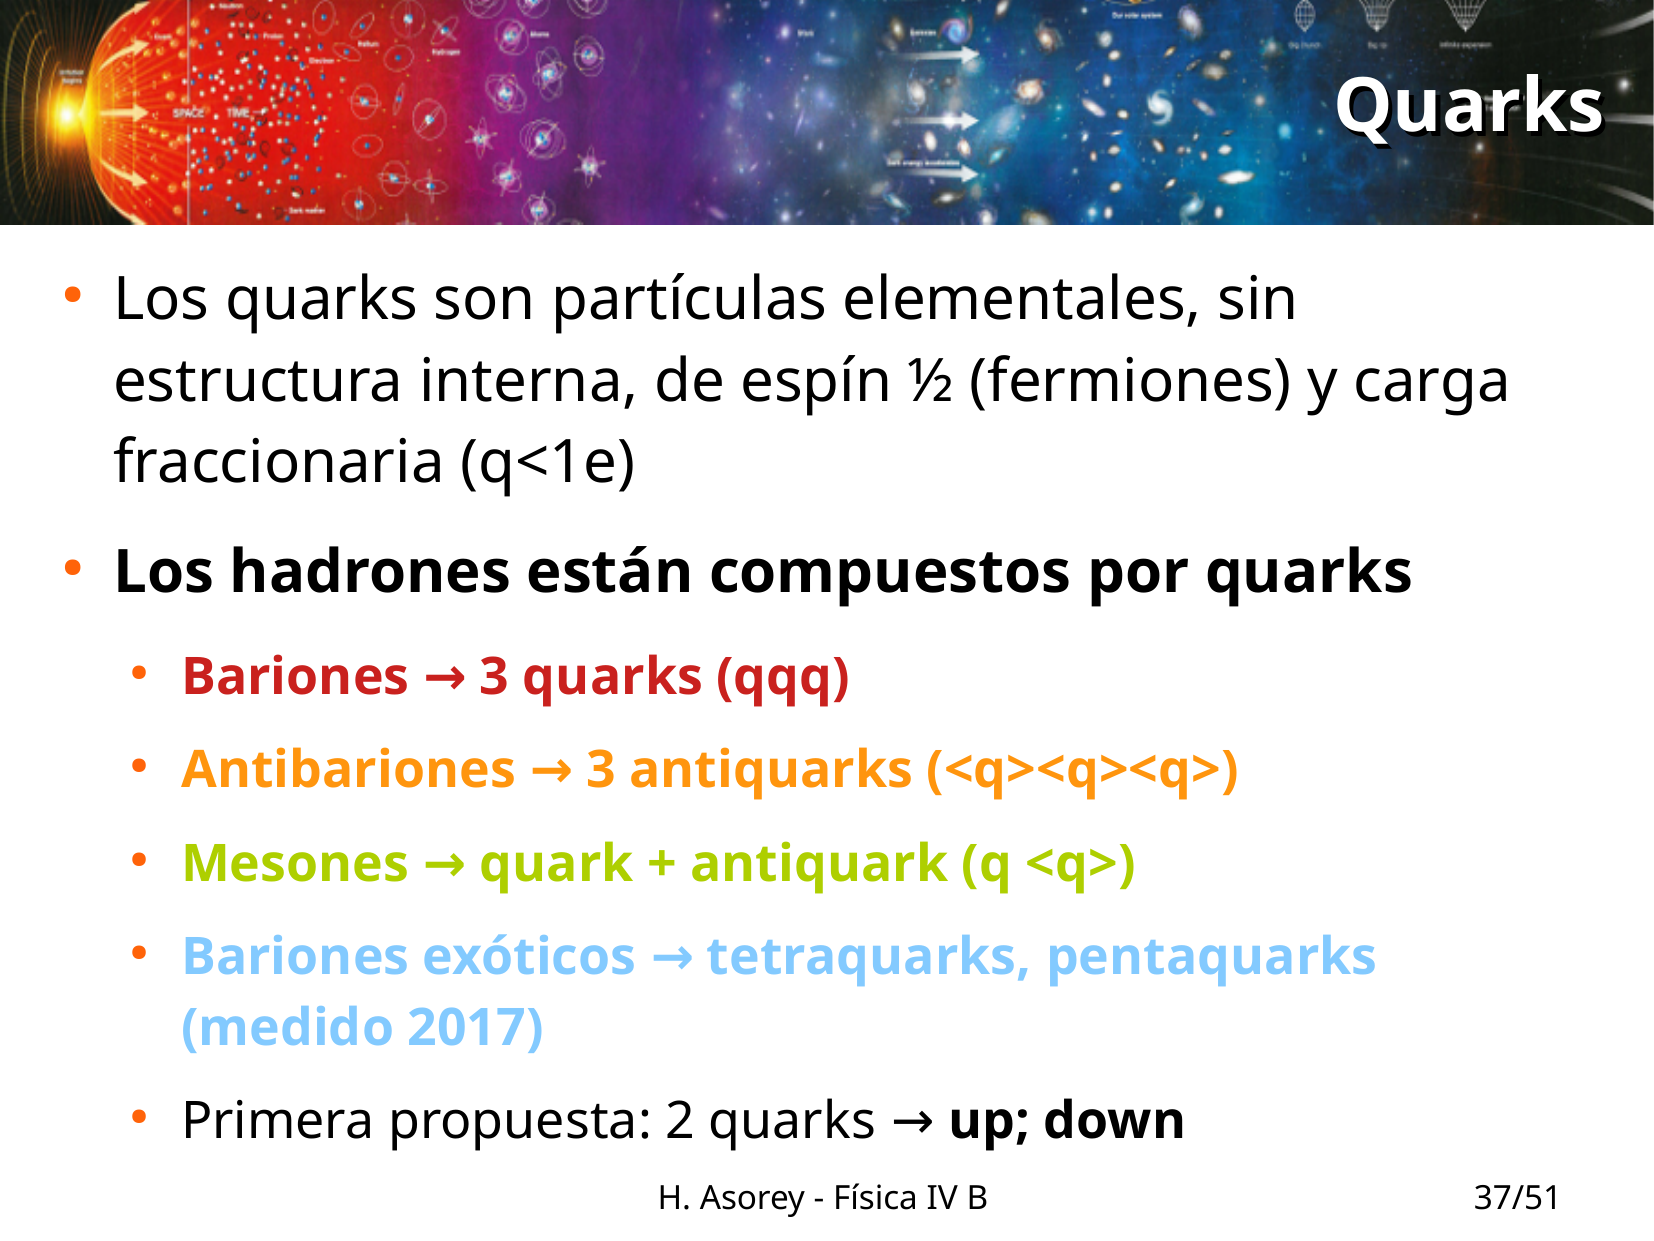

# Quarks
Los quarks son partículas elementales, sin estructura interna, de espín ½ (fermiones) y carga fraccionaria (q<1e)
Los hadrones están compuestos por quarks
Bariones → 3 quarks (qqq)
Antibariones → 3 antiquarks (<q><q><q>)
Mesones → quark + antiquark (q <q>)
Bariones exóticos → tetraquarks, pentaquarks (medido 2017)
Primera propuesta: 2 quarks → up; down
H. Asorey - Física IV B
37